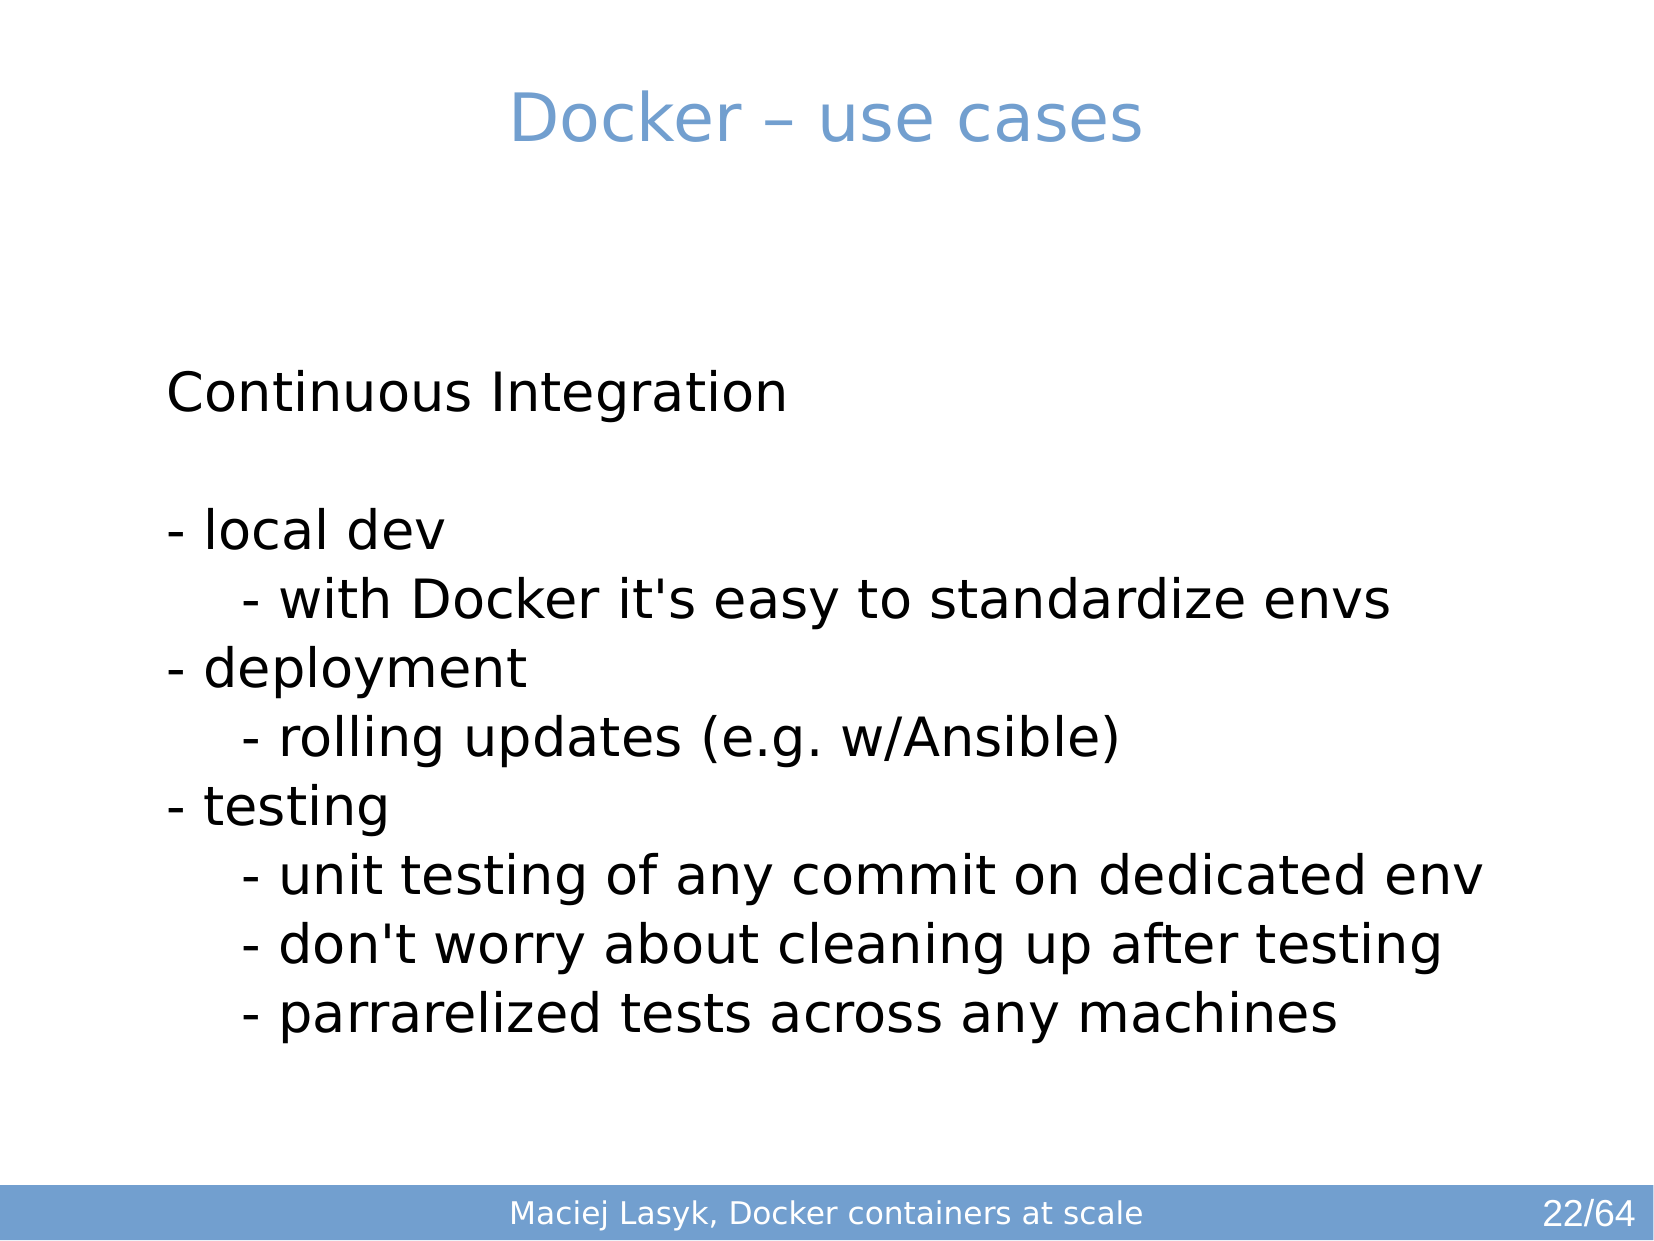

Docker – use cases
Continuous Integration
- local dev
	- with Docker it's easy to standardize envs
- deployment
	- rolling updates (e.g. w/Ansible)
- testing
	- unit testing of any commit on dedicated env
	- don't worry about cleaning up after testing
	- parrarelized tests across any machines
22/64
Maciej Lasyk, Docker containers at scale